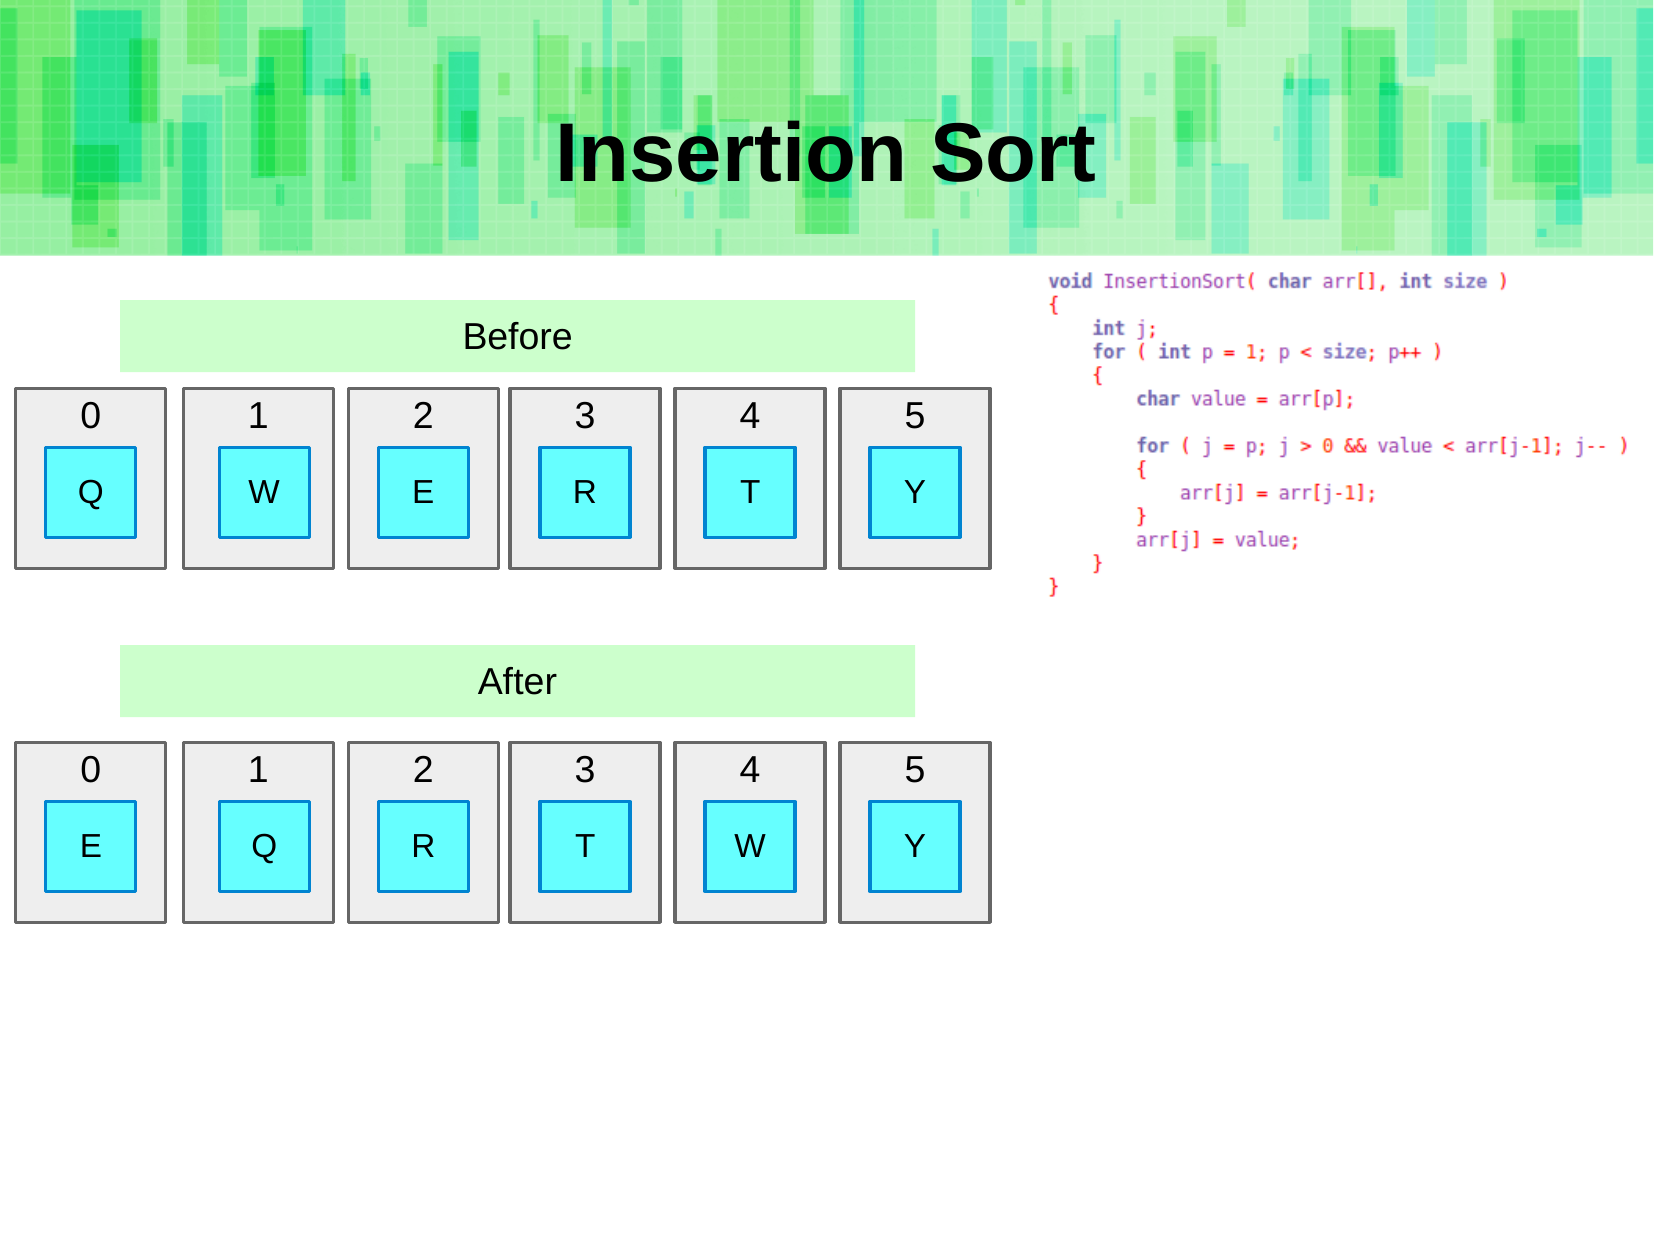

# Insertion Sort
Before
0
1
2
3
4
5
Q
W
E
R
T
Y
After
0
1
2
3
4
5
E
Q
R
T
W
Y